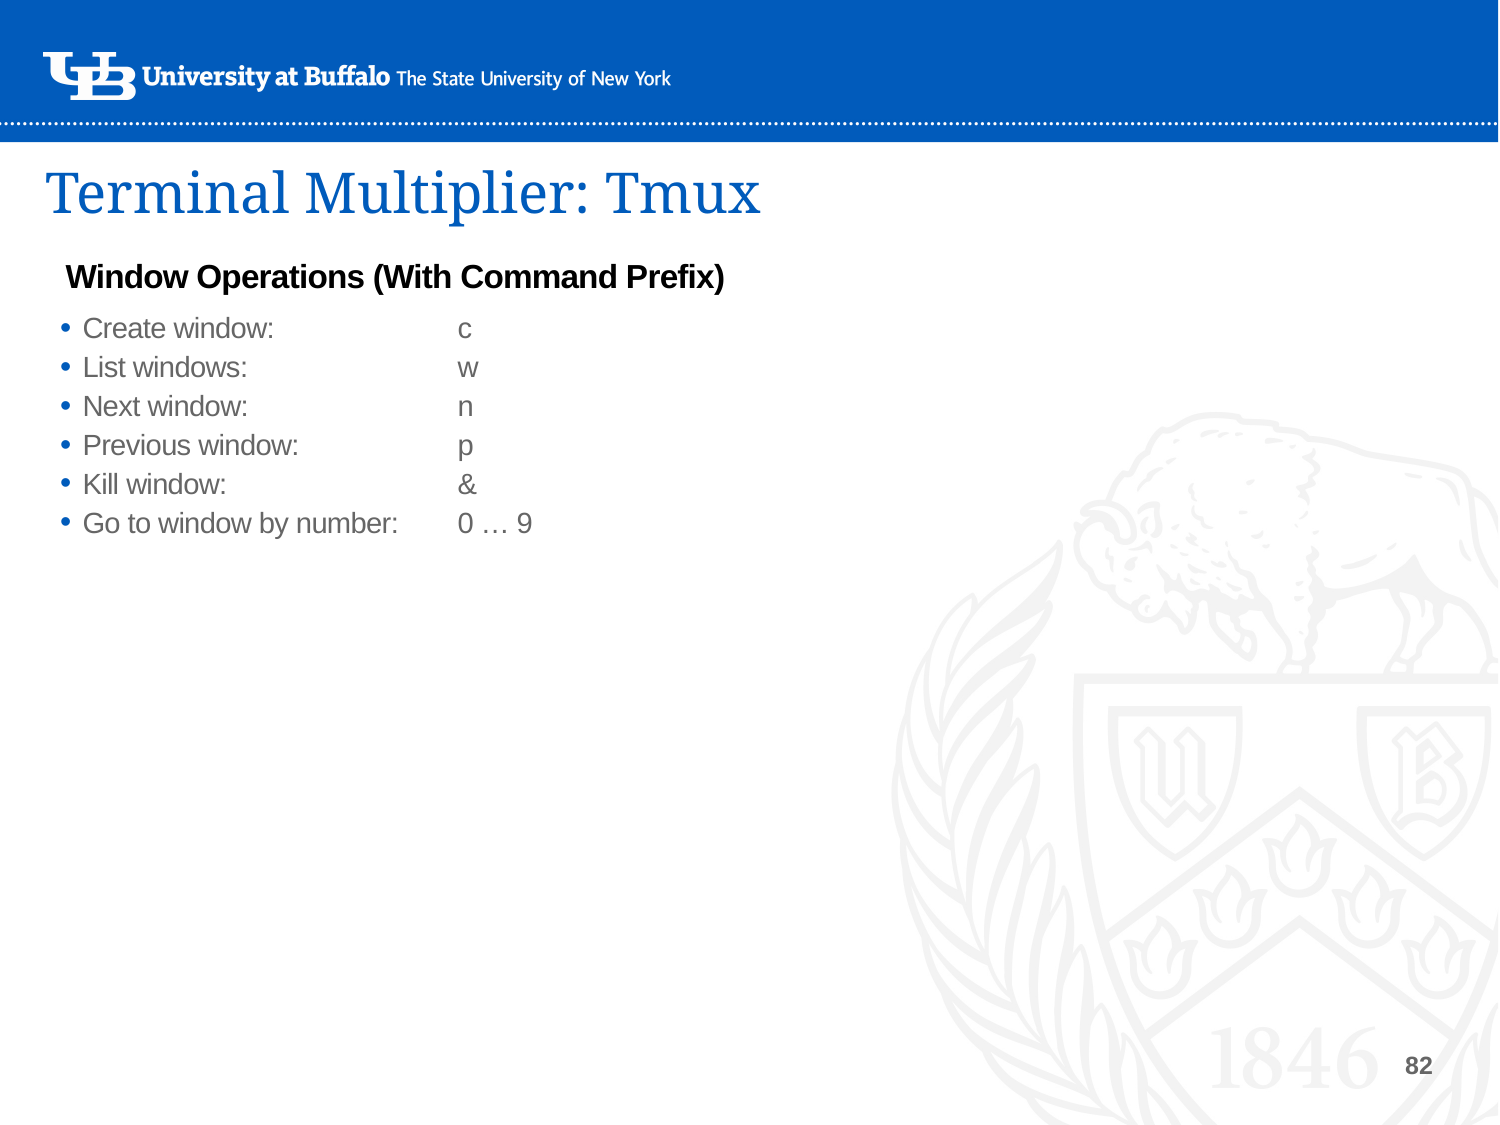

# Terminal Multiplier: Tmux
Window Operations (With Command Prefix)
Create window: 			c
List windows: 			w
Next window:			n
Previous window: 			p
Kill window:				&
Go to window by number:	0 … 9